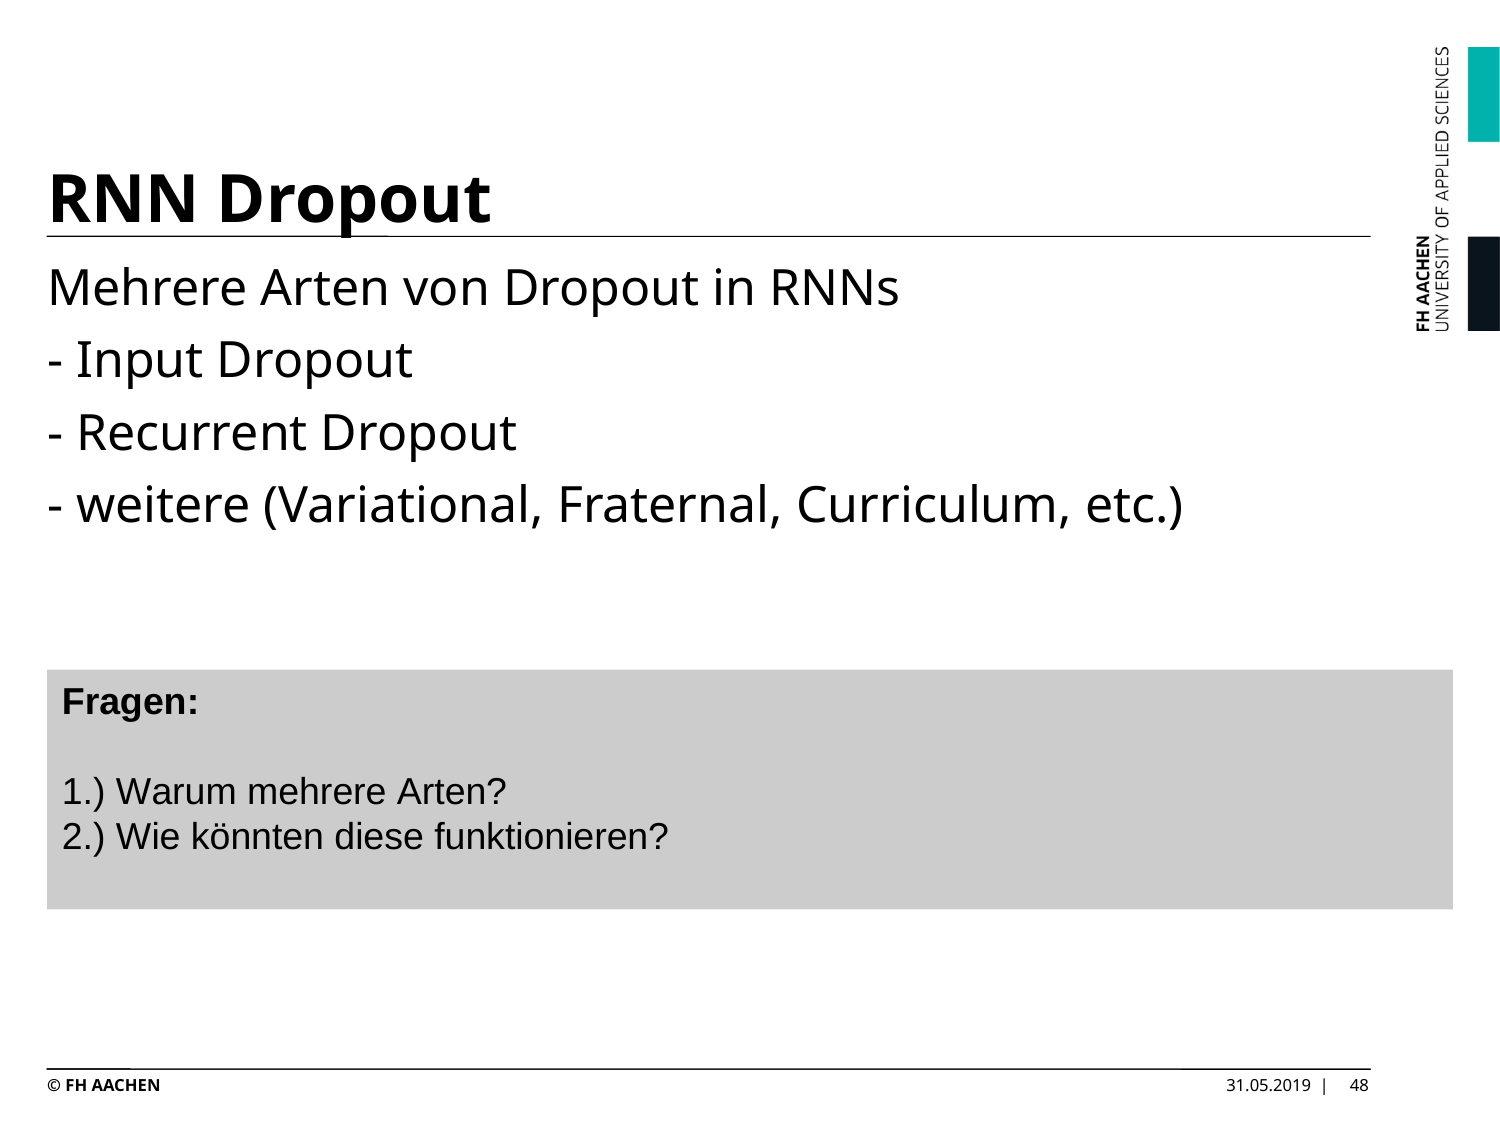

# RNN Dropout
Mehrere Arten von Dropout in RNNs
- Input Dropout
- Recurrent Dropout
- weitere (Variational, Fraternal, Curriculum, etc.)
Fragen:
1.) Warum mehrere Arten?
2.) Wie könnten diese funktionieren?
31.05.2019
48